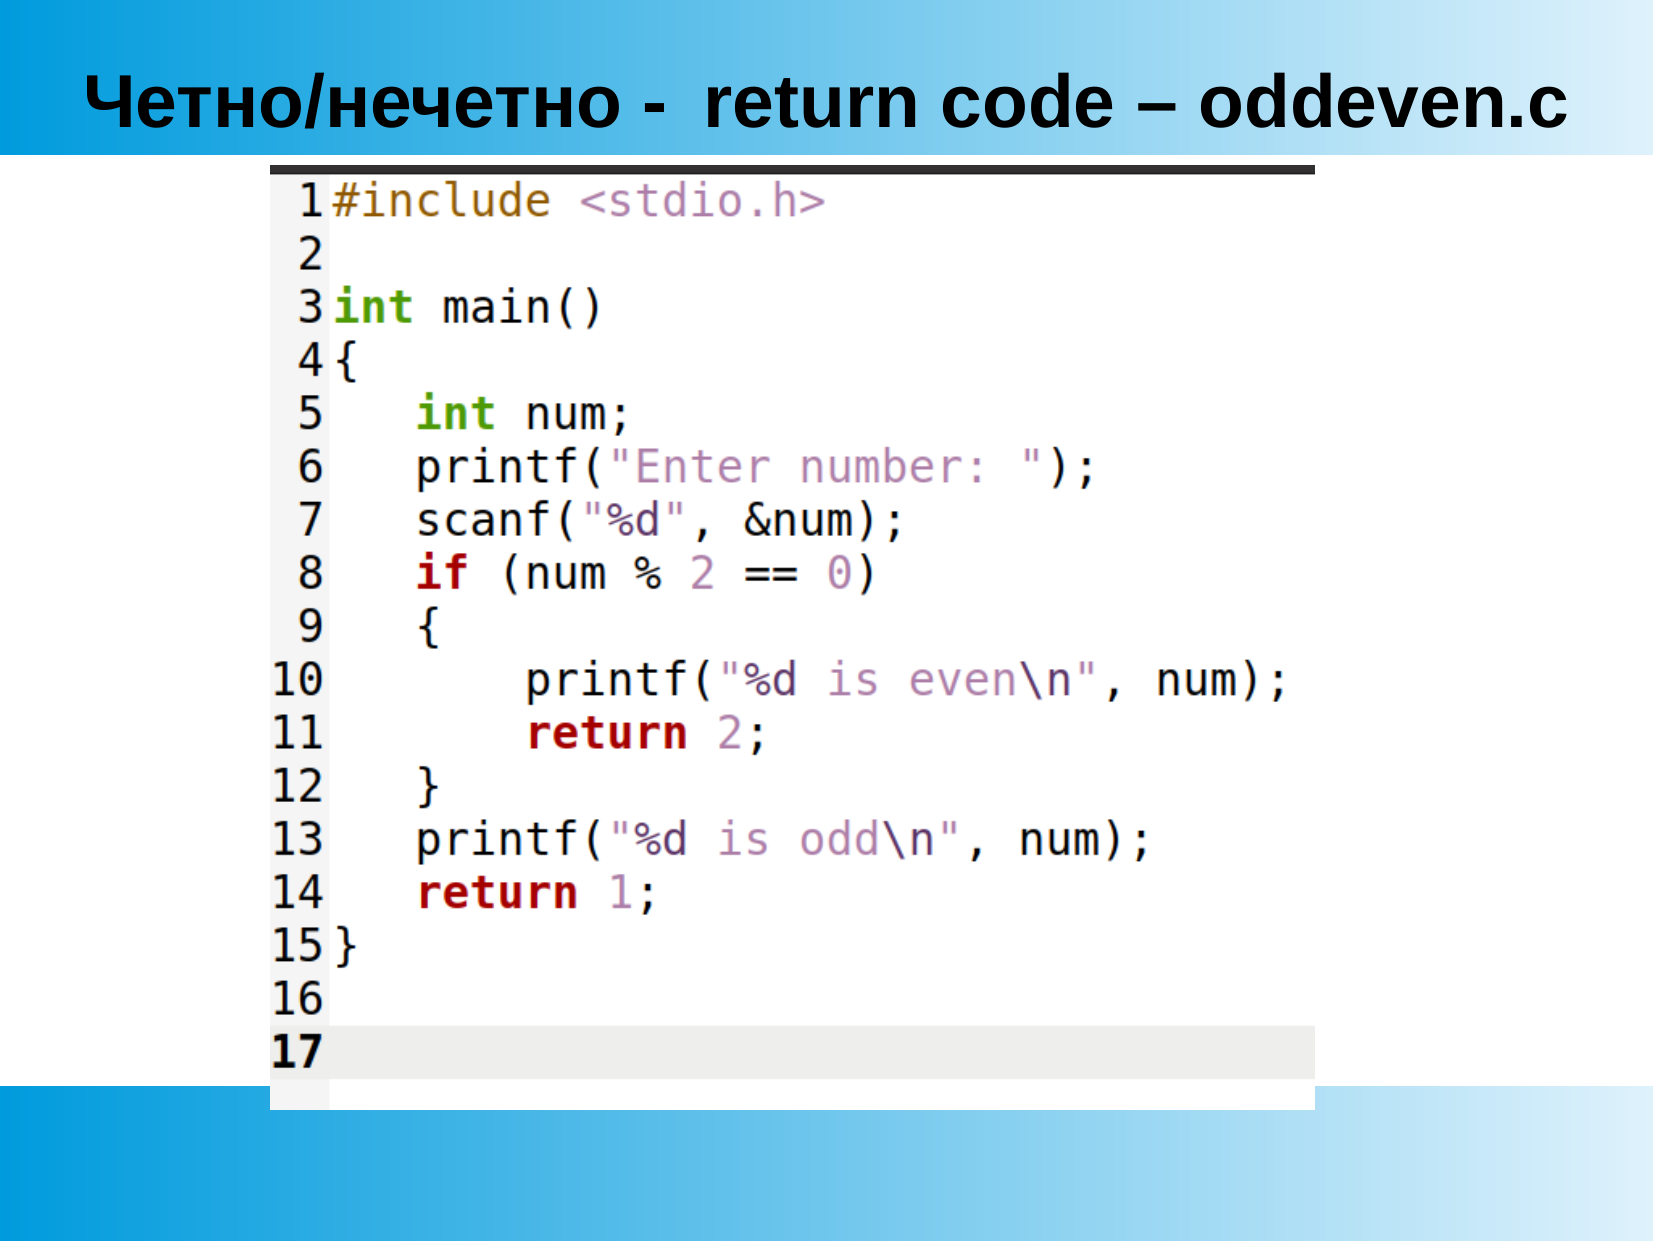

# Четно/нечетно -  return code – oddeven.c